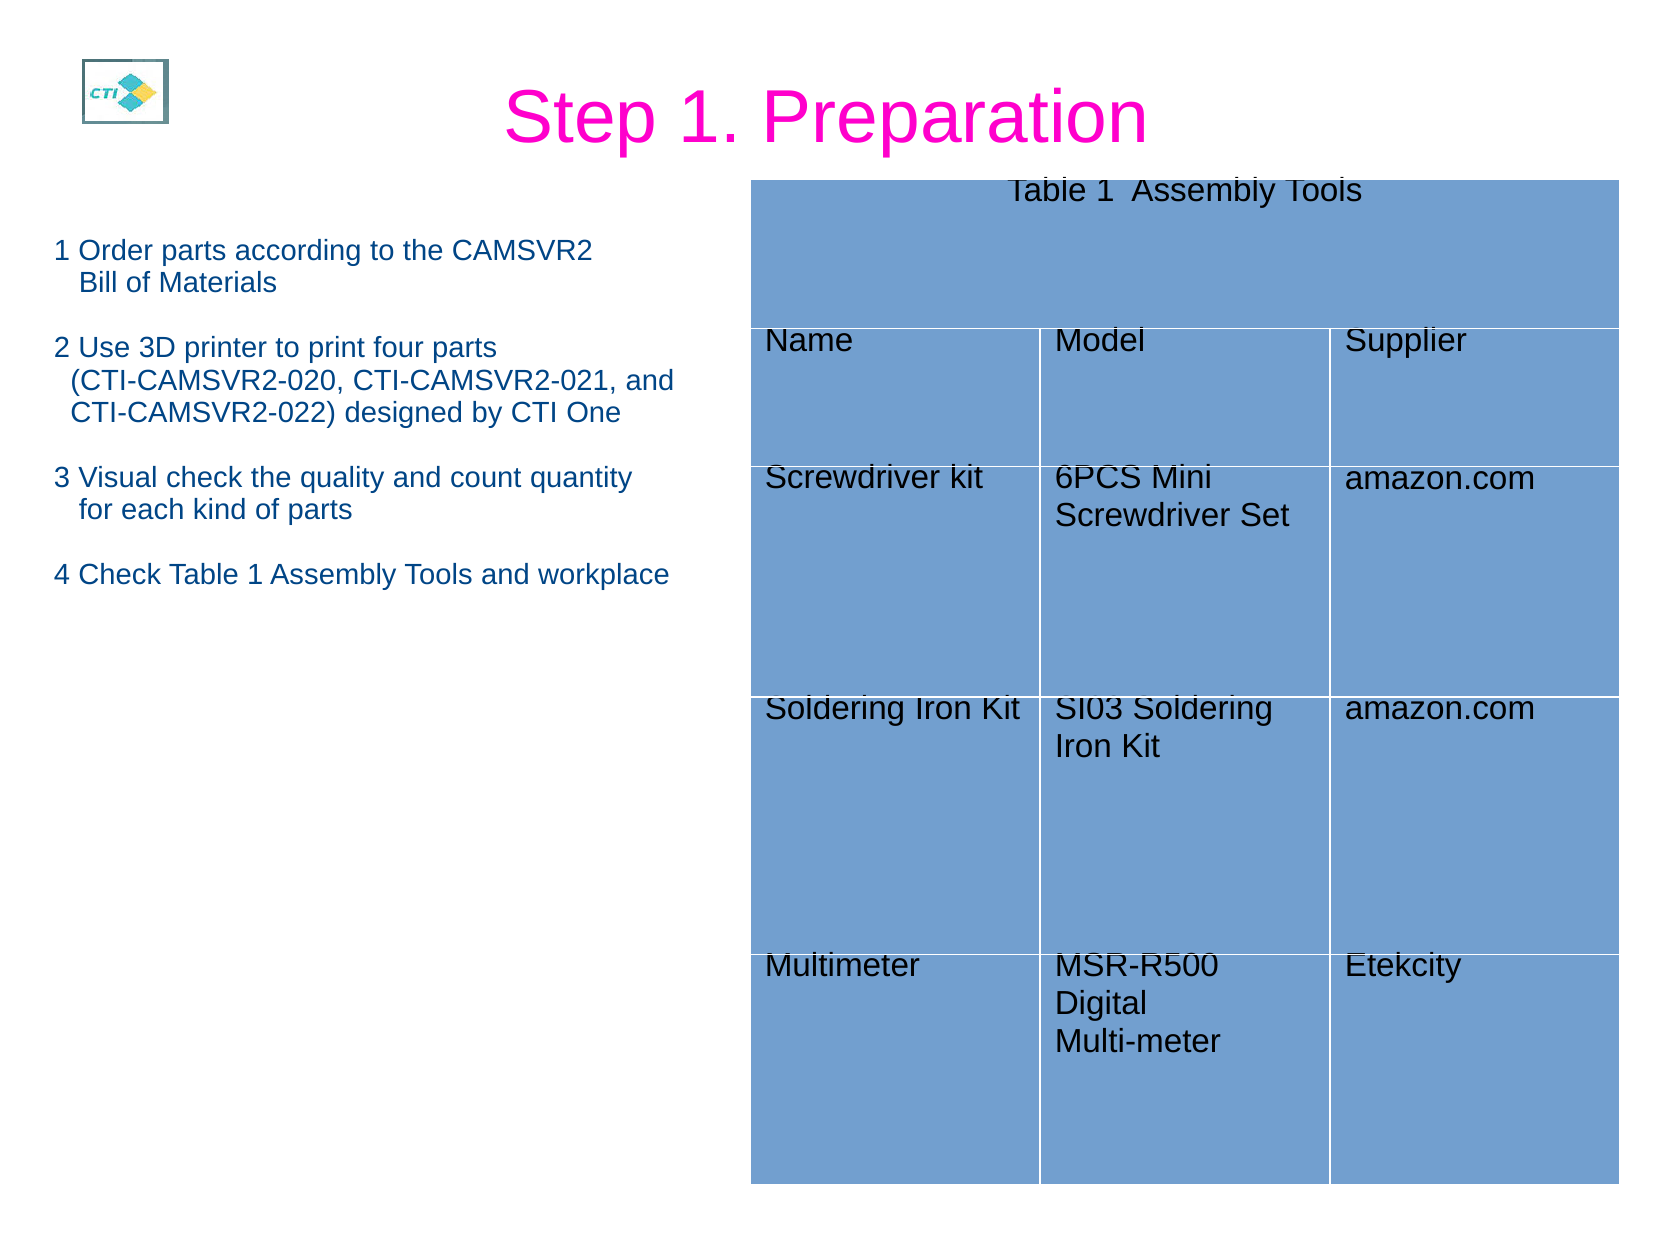

# Step 1. Preparation
| Table 1 Assembly Tools | | |
| --- | --- | --- |
| Name | Model | Supplier |
| Screwdriver kit | 6PCS Mini Screwdriver Set | amazon.com |
| Soldering Iron Kit | SI03 Soldering Iron Kit | amazon.com |
| Multimeter | MSR-R500 Digital Multi-meter | Etekcity |
1 Order parts according to the CAMSVR2
 Bill of Materials
2 Use 3D printer to print four parts
 (CTI-CAMSVR2-020, CTI-CAMSVR2-021, and
 CTI-CAMSVR2-022) designed by CTI One
3 Visual check the quality and count quantity
 for each kind of parts
4 Check Table 1 Assembly Tools and workplace